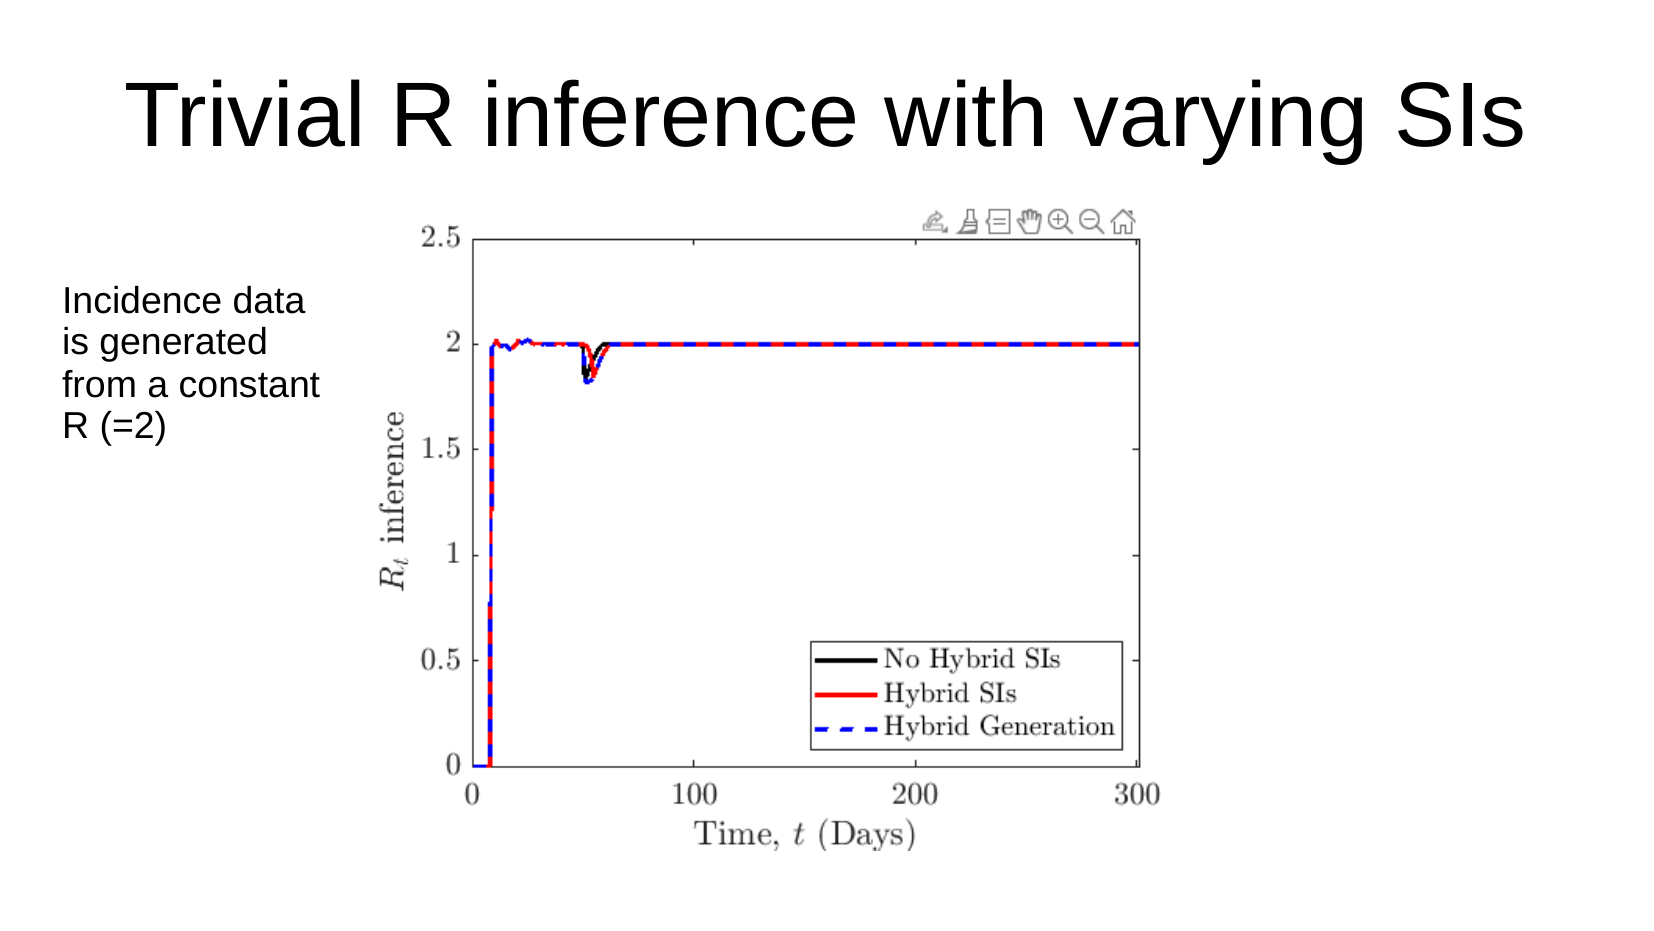

# Trivial R inference with varying SIs
Incidence data is generated from a constant R (=2)